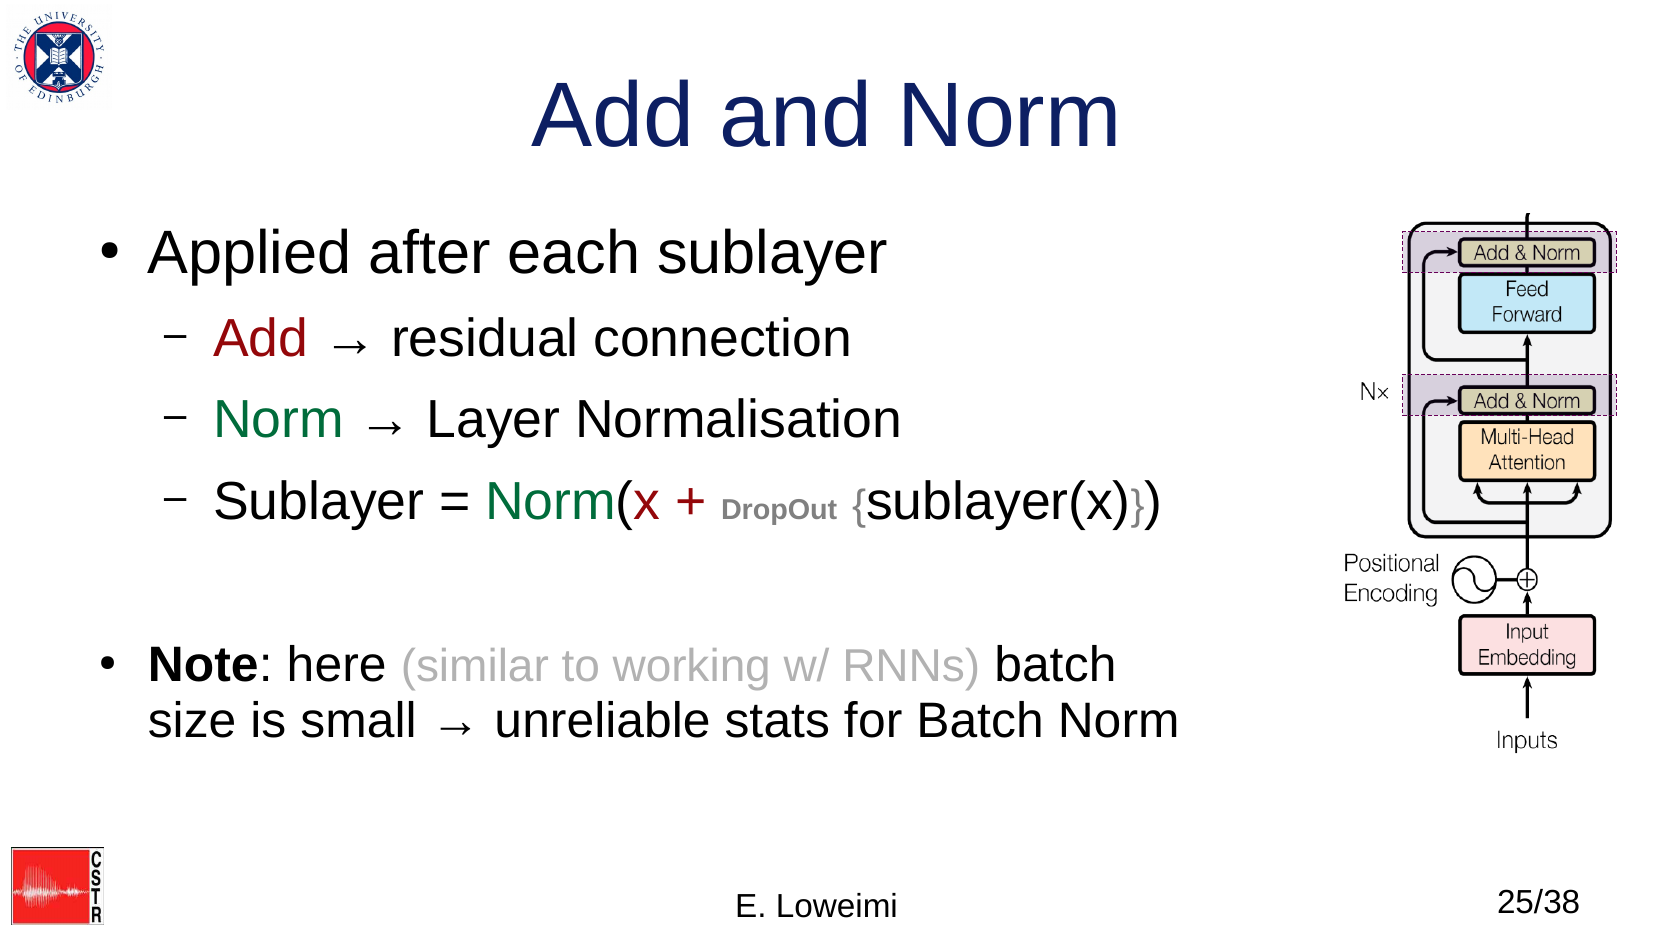

# Add and Norm
Applied after each sublayer
Add → residual connection
Norm → Layer Normalisation
Sublayer = Norm(x + DropOut {sublayer(x)})
Note: here (similar to working w/ RNNs) batch size is small → unreliable stats for Batch Norm
25/38
E. Loweimi